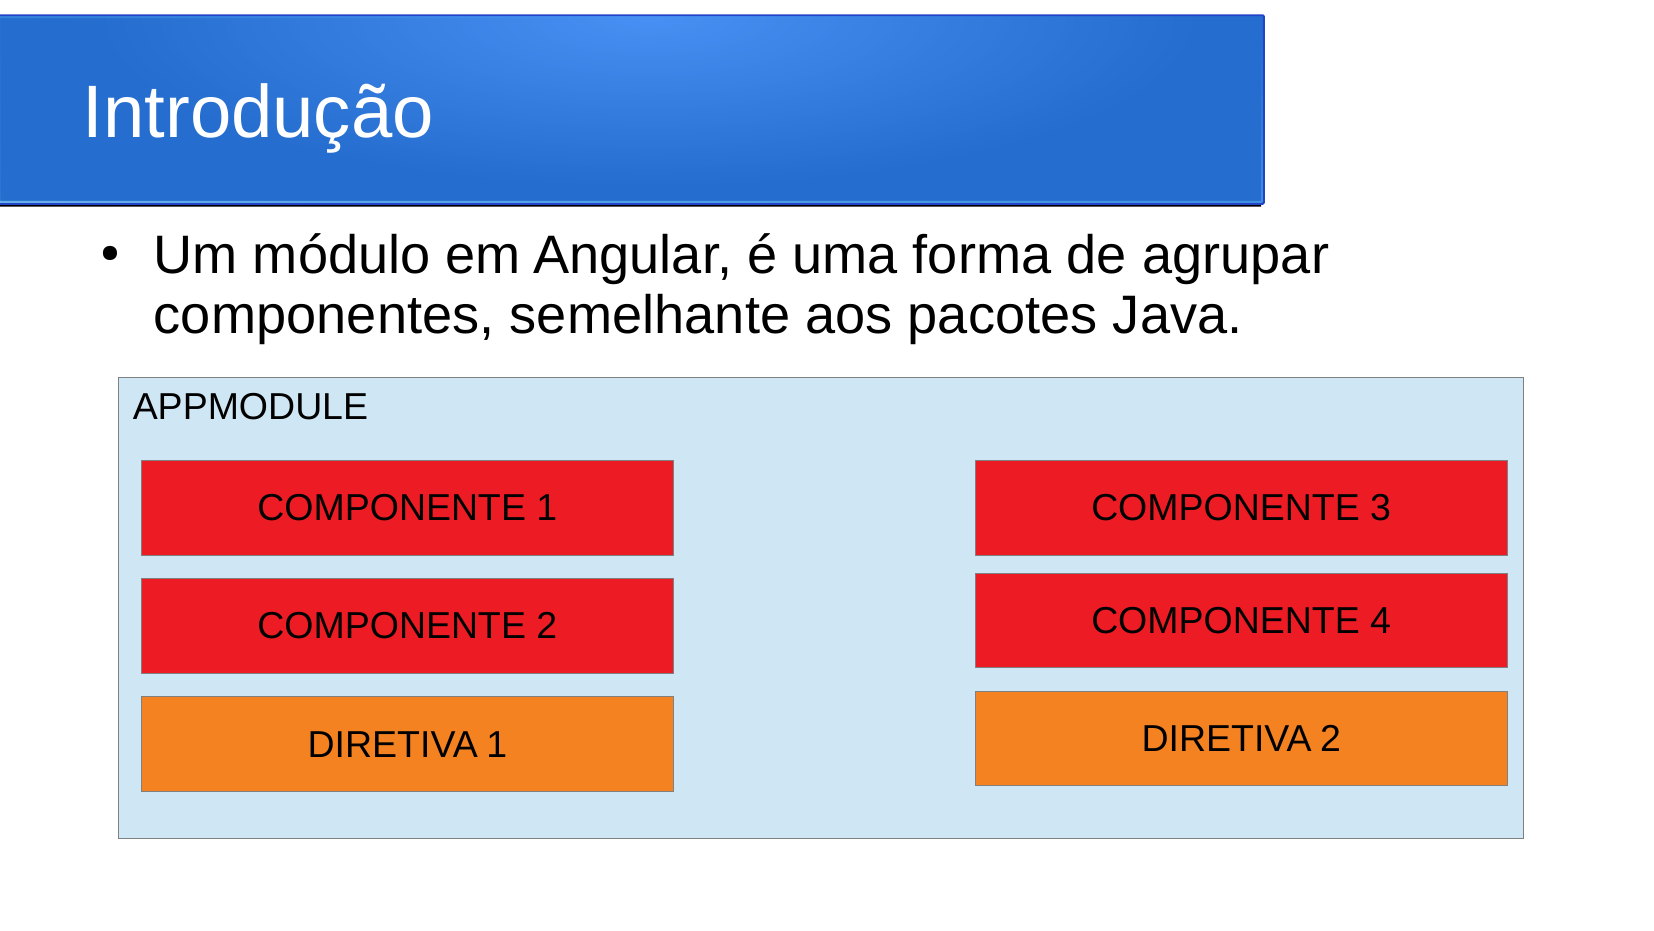

# Introdução
Um módulo em Angular, é uma forma de agrupar componentes, semelhante aos pacotes Java.
APPMODULE
COMPONENTE 1
COMPONENTE 3
COMPONENTE 4
COMPONENTE 2
DIRETIVA 2
DIRETIVA 1